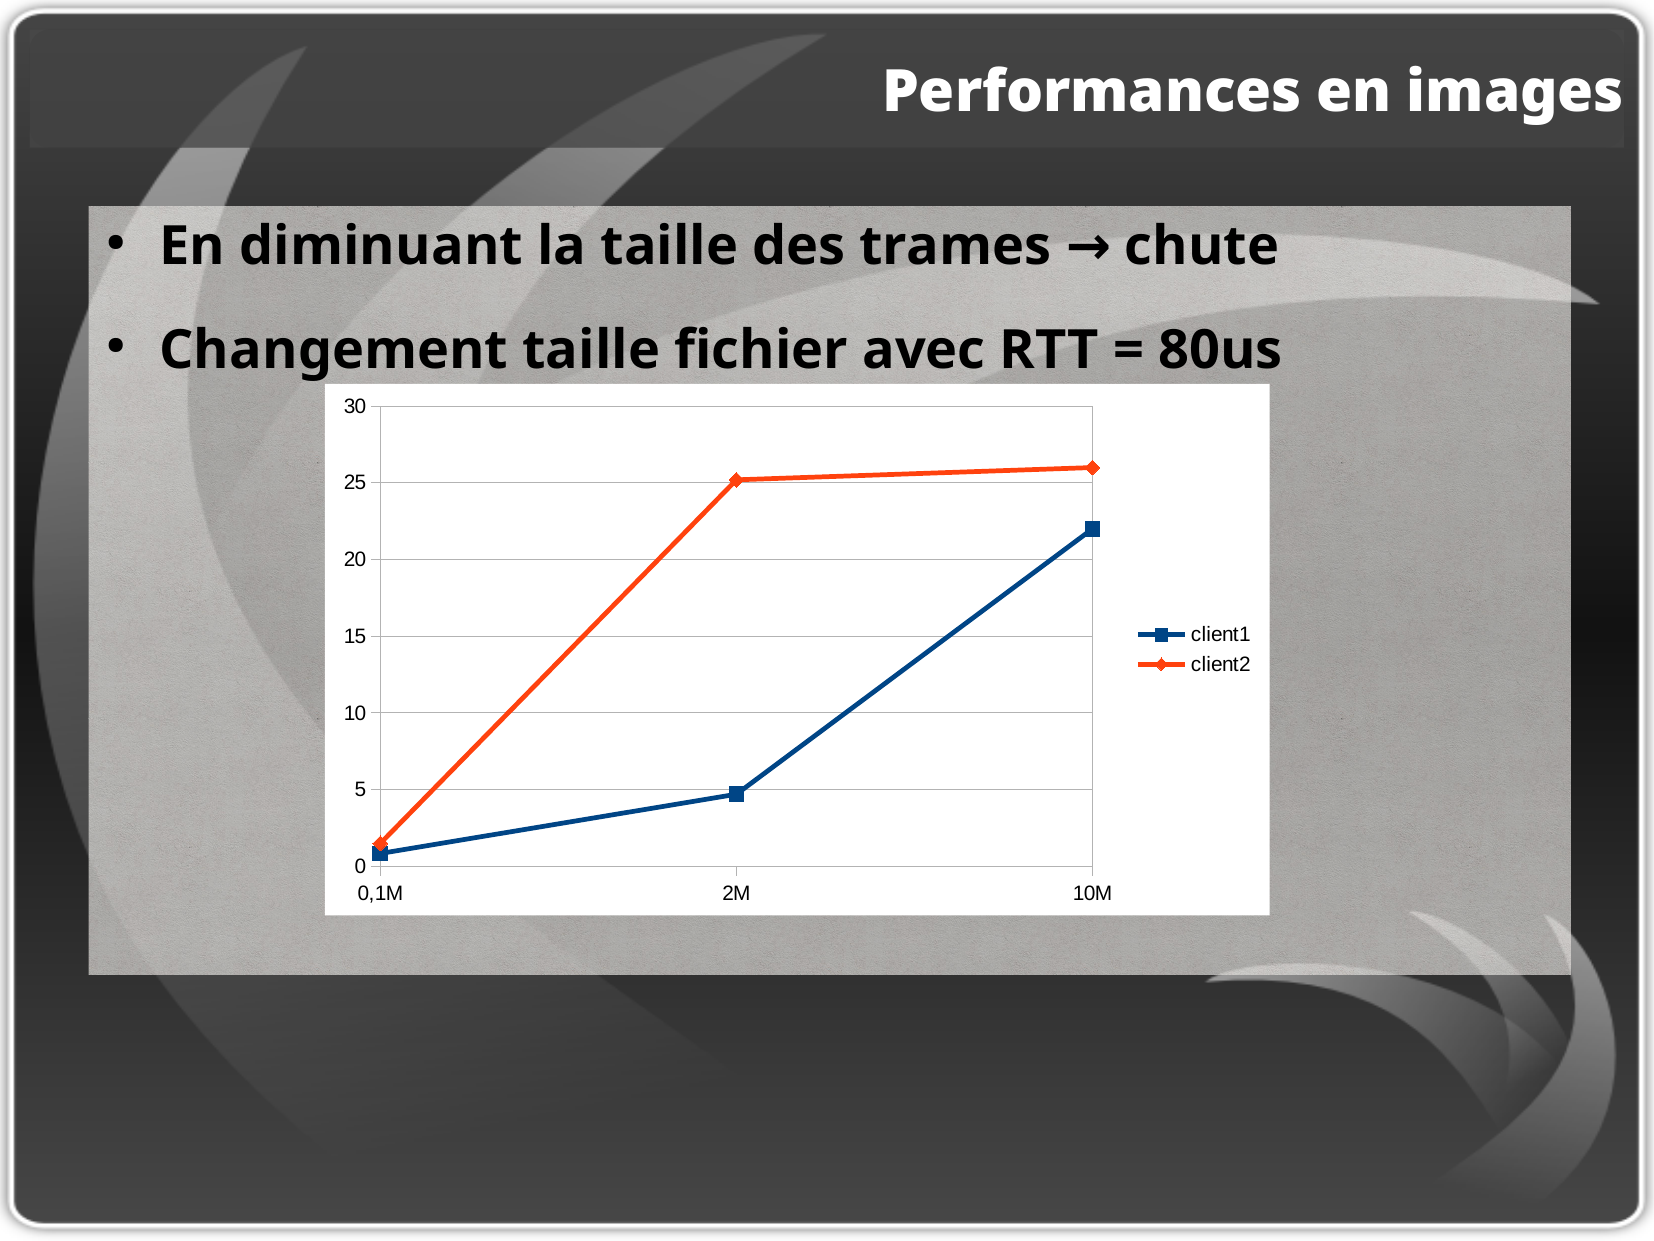

# Performances en images
En diminuant la taille des trames → chute
Changement taille fichier avec RTT = 80us
### Chart
| Category | client1 | client2 |
|---|---|---|
| 0,1M | 0.842 | 1.5 |
| 2M | 4.7 | 25.2 |
| 10M | 22.0 | 26.0 |